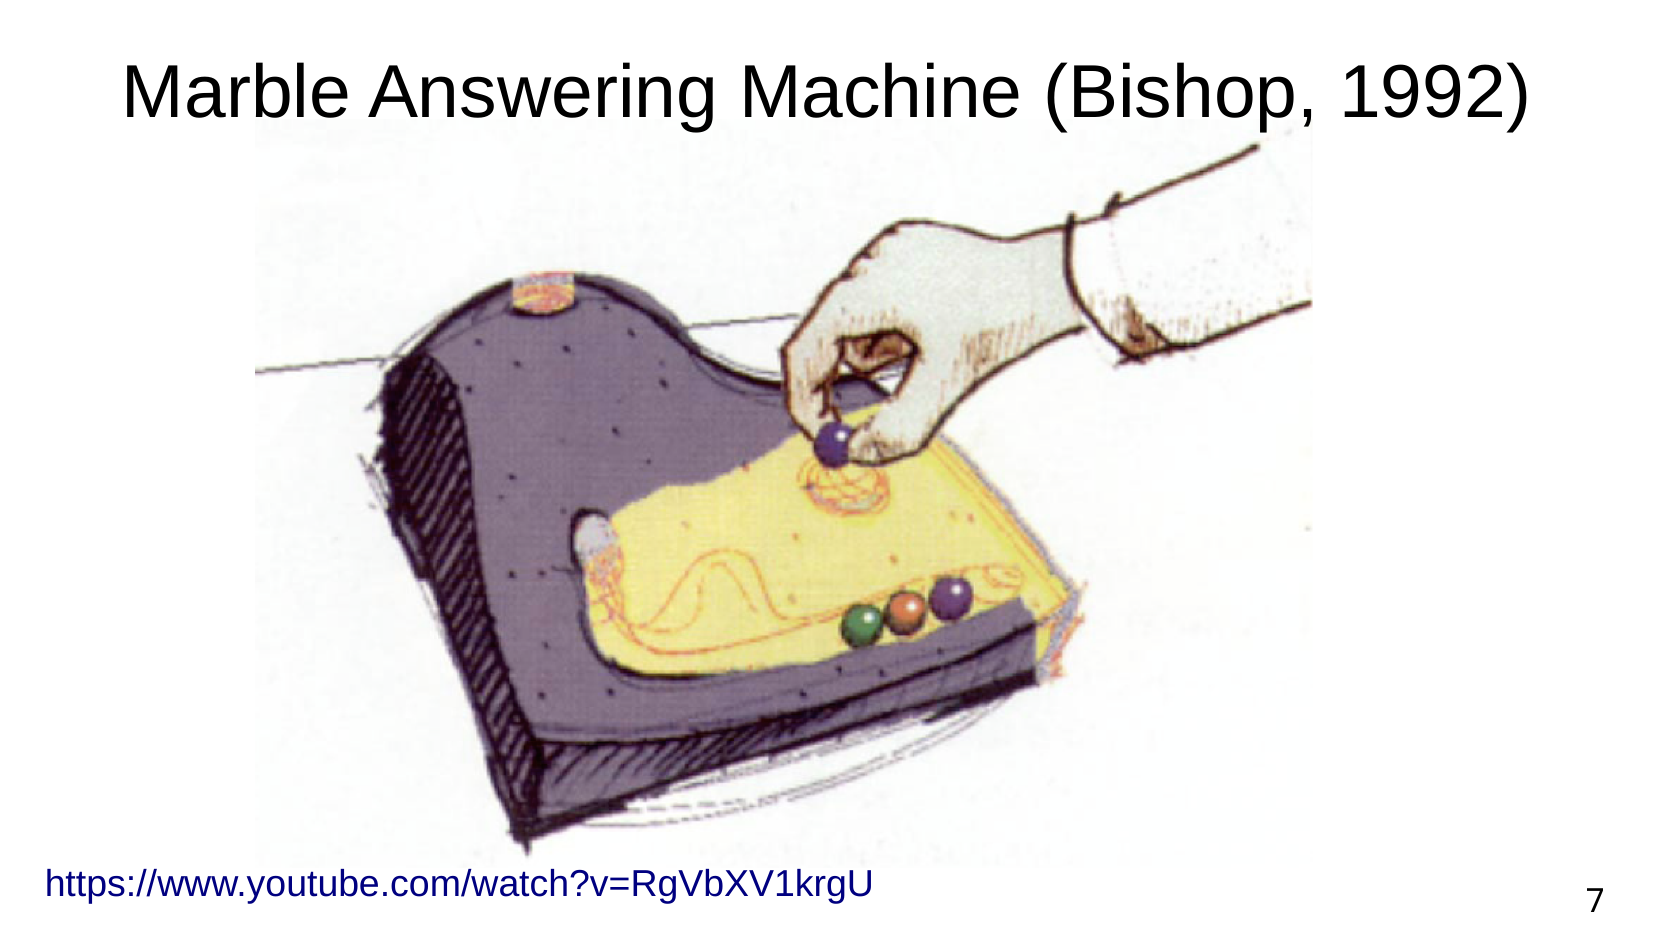

# Marble Answering Machine (Bishop, 1992)
https://www.youtube.com/watch?v=RgVbXV1krgU